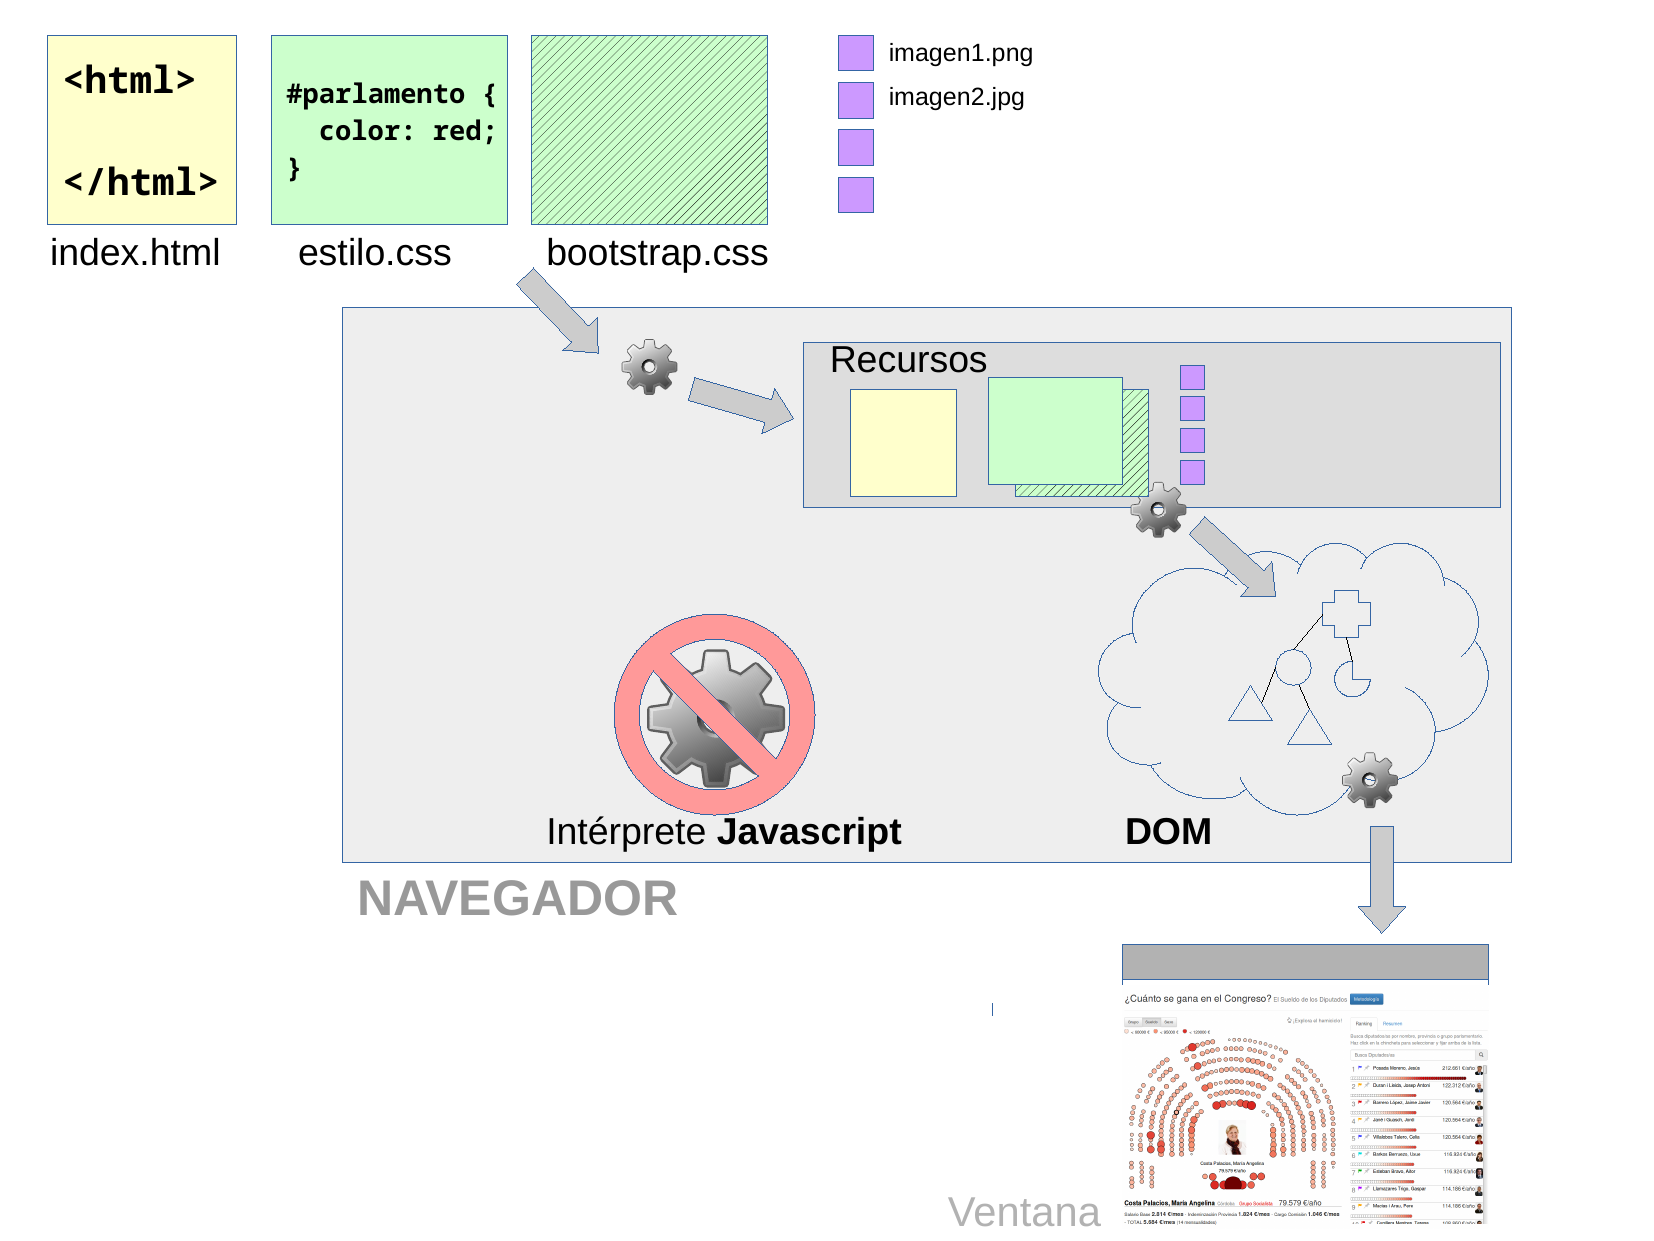

imagen1.png
<html>
</html>
#parlamento {
 color: red;
}
imagen2.jpg
index.html
estilo.css
bootstrap.css
Recursos
Intérprete Javascript
DOM
NAVEGADOR
Ventana